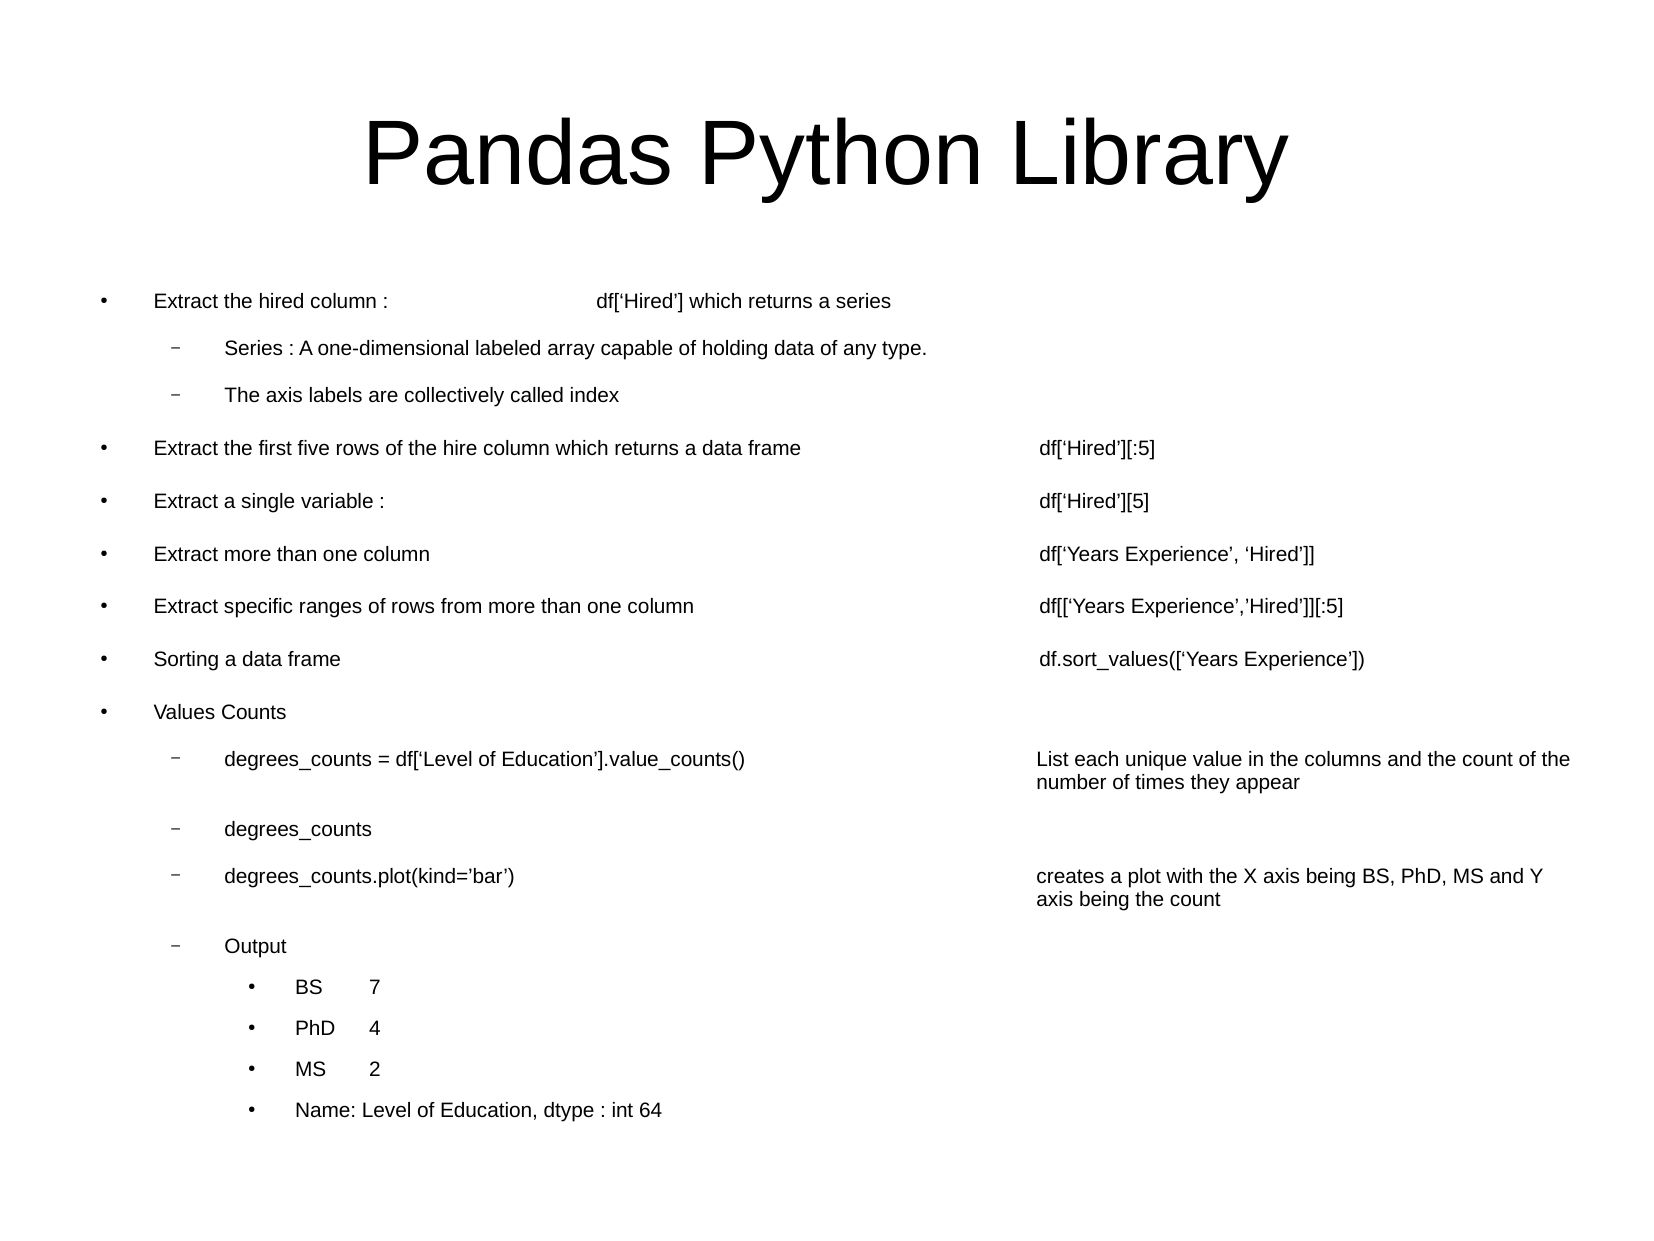

# Pandas Python Library
Extract the hired column : 			df[‘Hired’] which returns a series
Series : A one-dimensional labeled array capable of holding data of any type.
The axis labels are collectively called index
Extract the first five rows of the hire column which returns a data frame				df[‘Hired’][:5]
Extract a single variable : 									df[‘Hired’][5]
Extract more than one column 									df[‘Years Experience’, ‘Hired’]]
Extract specific ranges of rows from more than one column					df[[‘Years Experience’,’Hired’]][:5]
Sorting a data frame										df.sort_values([‘Years Experience’])
Values Counts
degrees_counts = df[‘Level of Education’].value_counts()				List each unique value in the columns and the count of the 											number of times they appear
degrees_counts
degrees_counts.plot(kind=’bar’)								creates a plot with the X axis being BS, PhD, MS and Y 												axis being the count
Output
BS 	7
PhD 	4
MS	2
Name: Level of Education, dtype : int 64